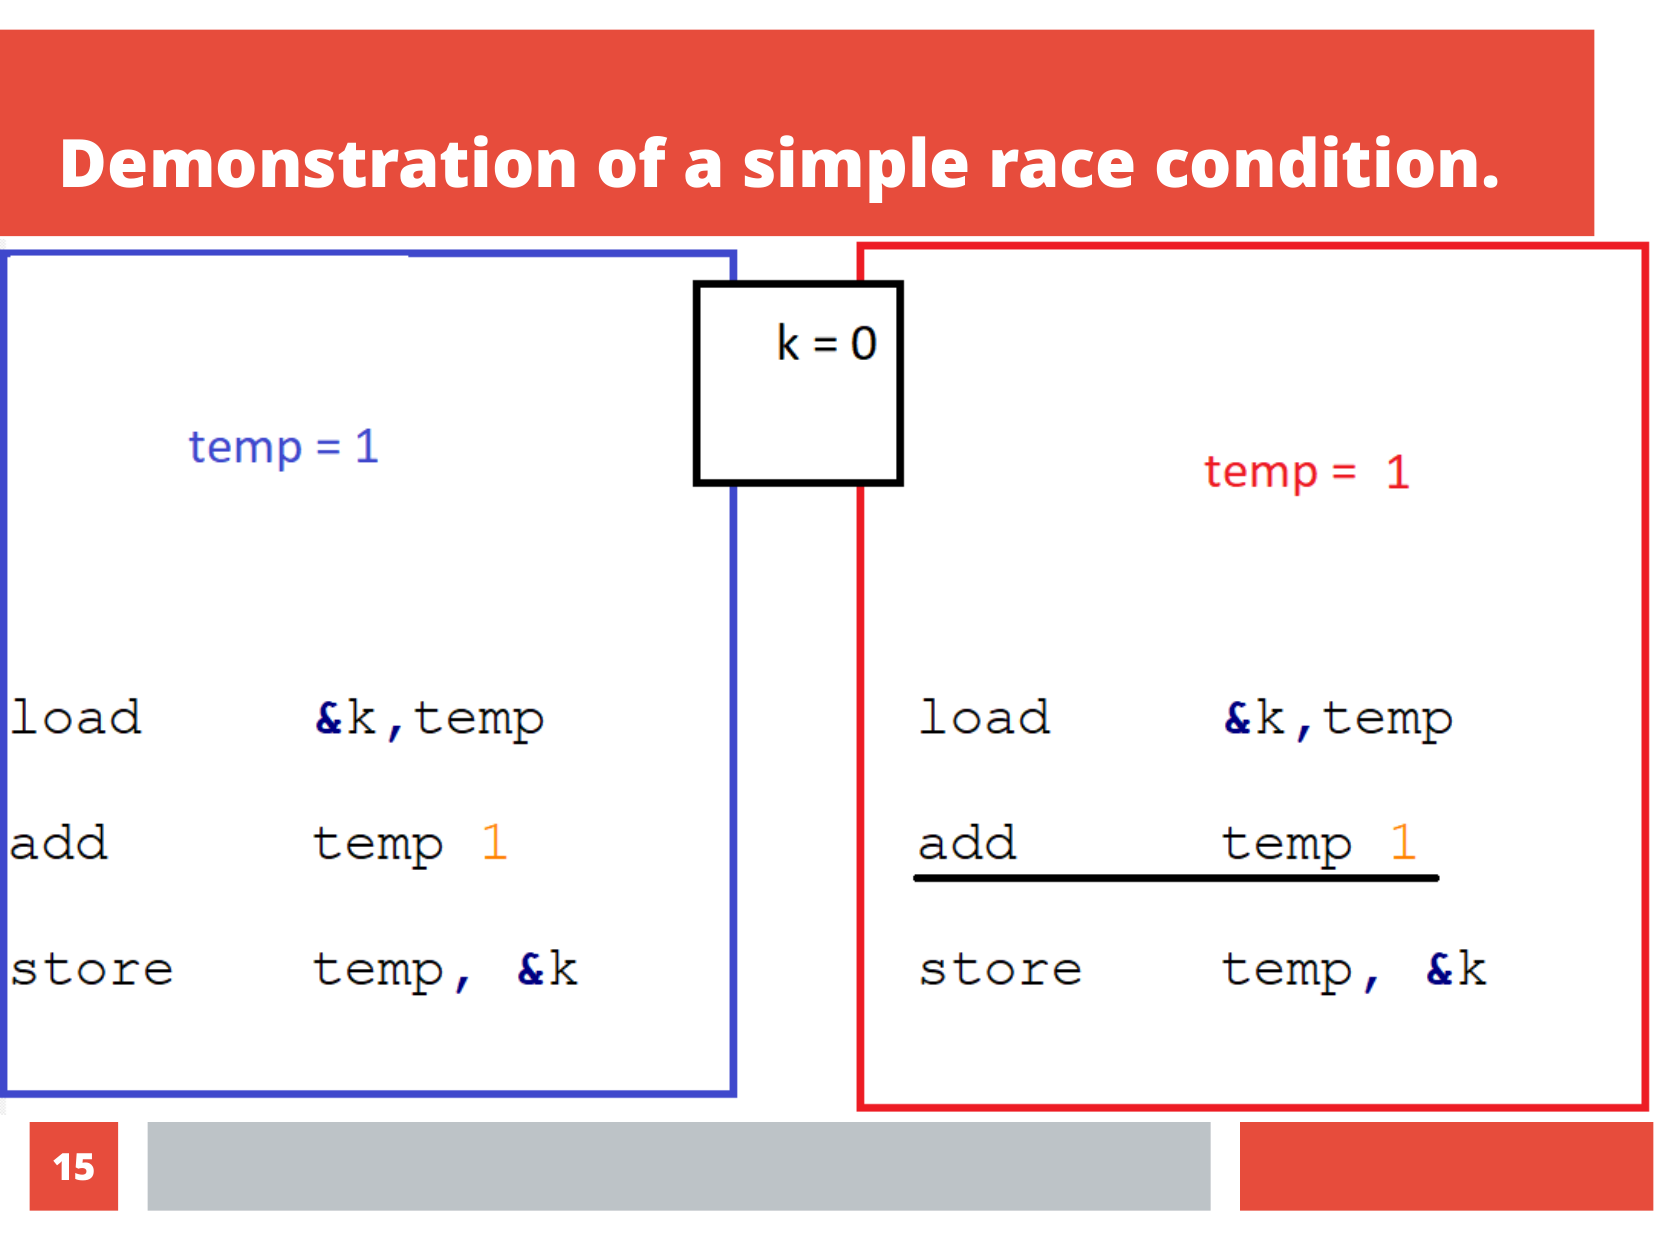

# Demonstration of a simple race condition.
15